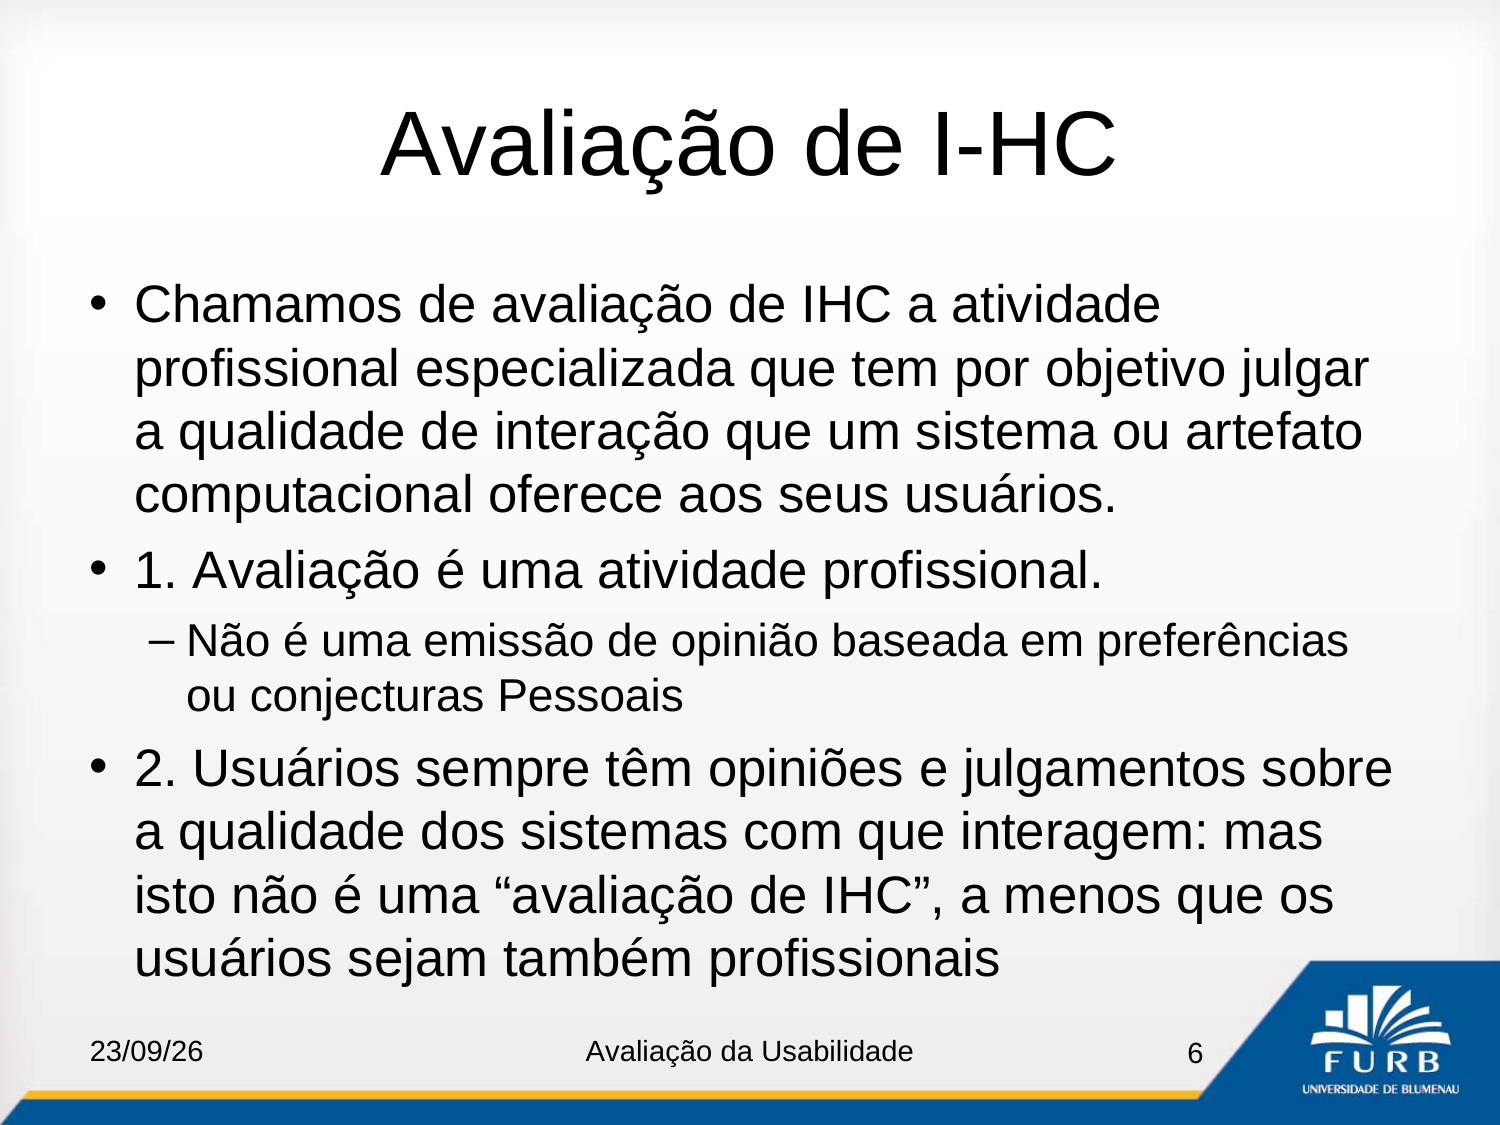

# Avaliação de I-HC
Chamamos de avaliação de IHC a atividade profissional especializada que tem por objetivo julgar a qualidade de interação que um sistema ou artefato computacional oferece aos seus usuários.
1. Avaliação é uma atividade profissional.
Não é uma emissão de opinião baseada em preferências ou conjecturas Pessoais
2. Usuários sempre têm opiniões e julgamentos sobre a qualidade dos sistemas com que interagem: mas isto não é uma “avaliação de IHC”, a menos que os usuários sejam também profissionais
Avaliação da Usabilidade
6